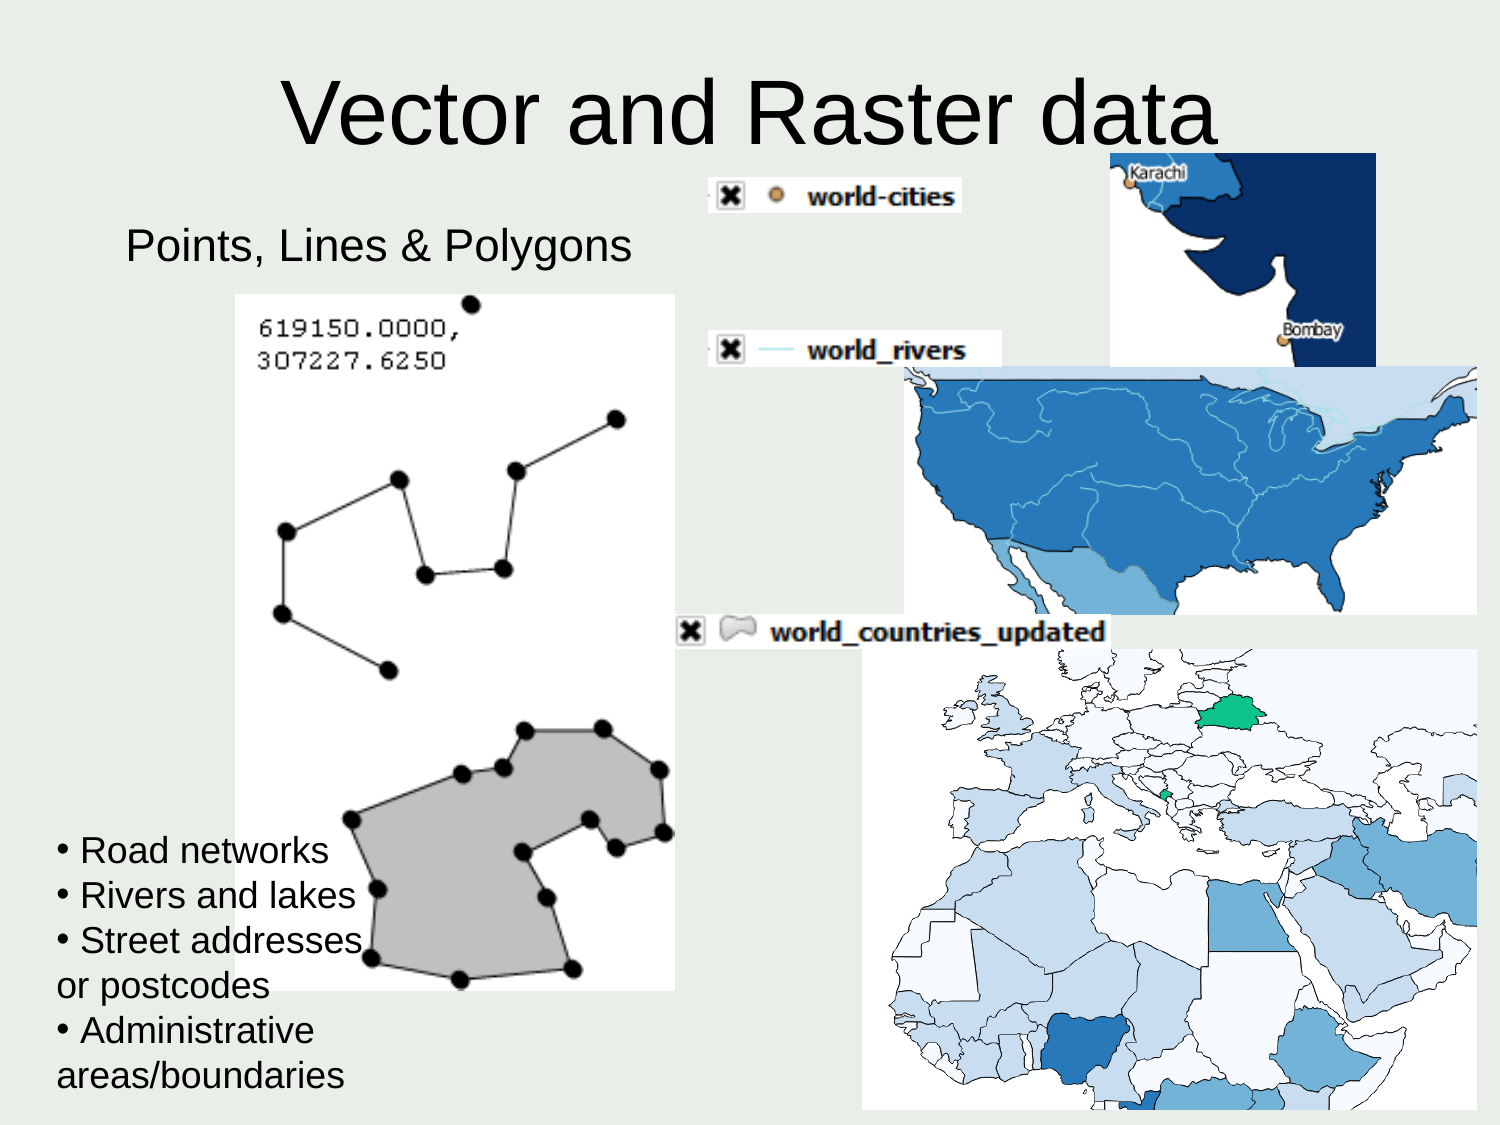

# Vector and Raster data
Points, Lines & Polygons
 Road networks
 Rivers and lakes
 Street addresses
or postcodes
 Administrative areas/boundaries